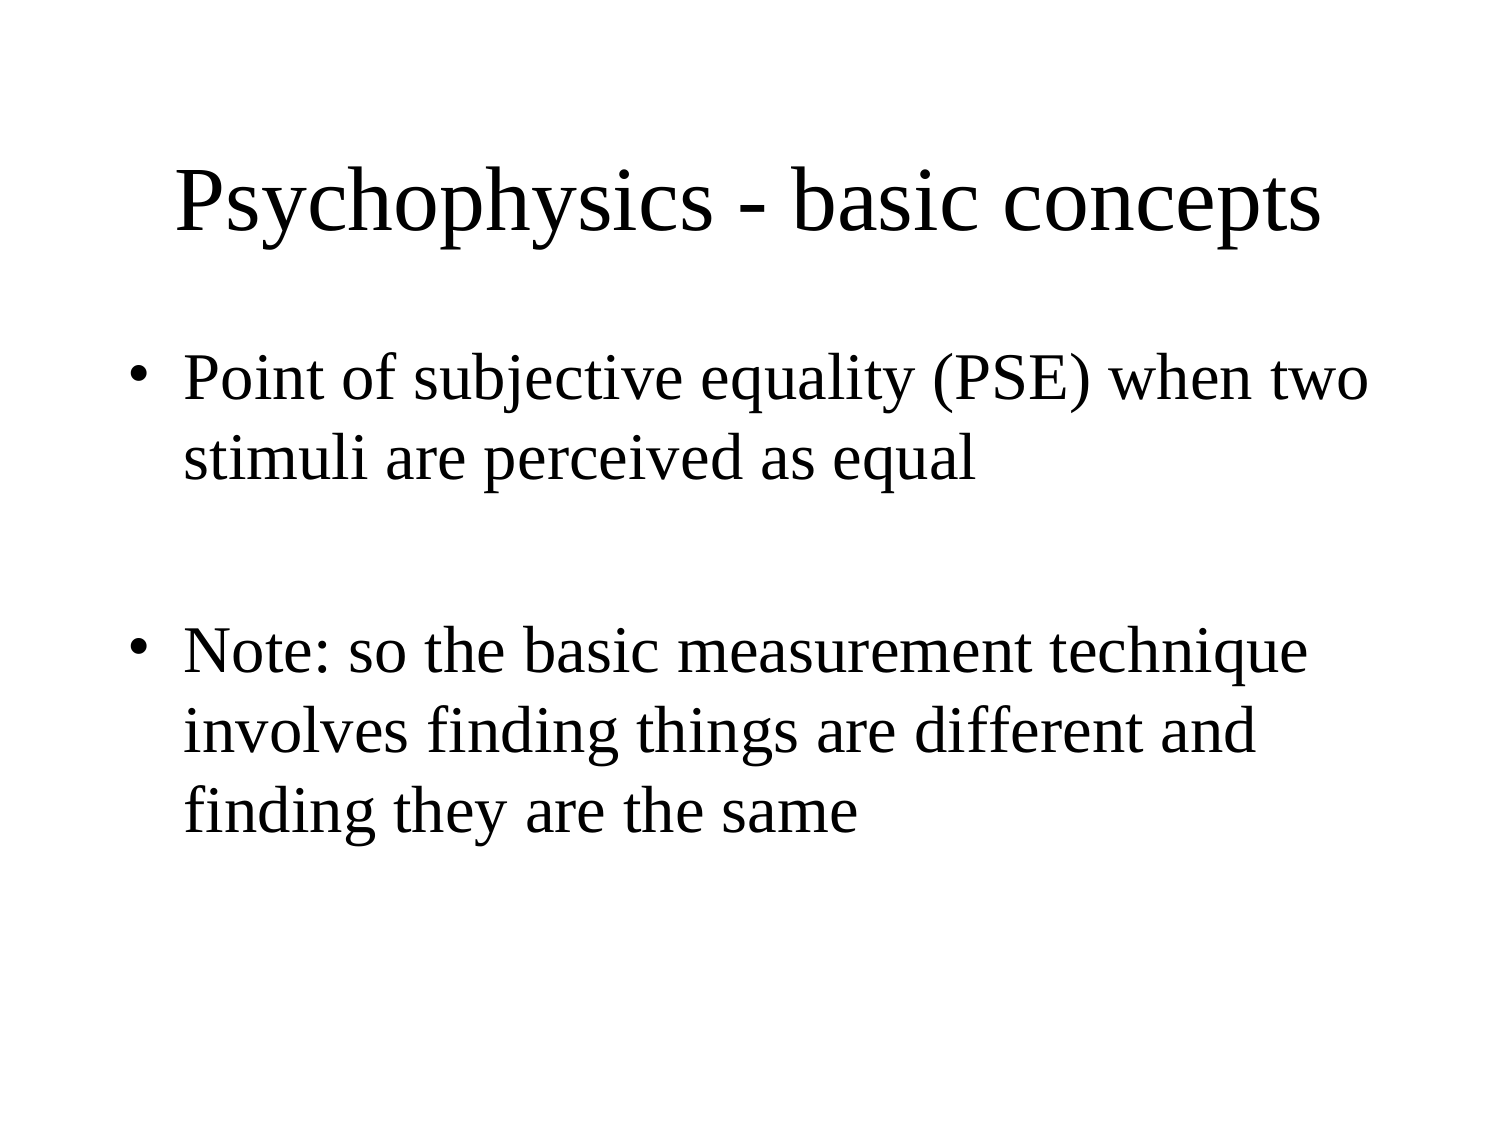

# Psychophysics - basic concepts
Point of subjective equality (PSE) when two stimuli are perceived as equal
Note: so the basic measurement technique involves finding things are different and finding they are the same